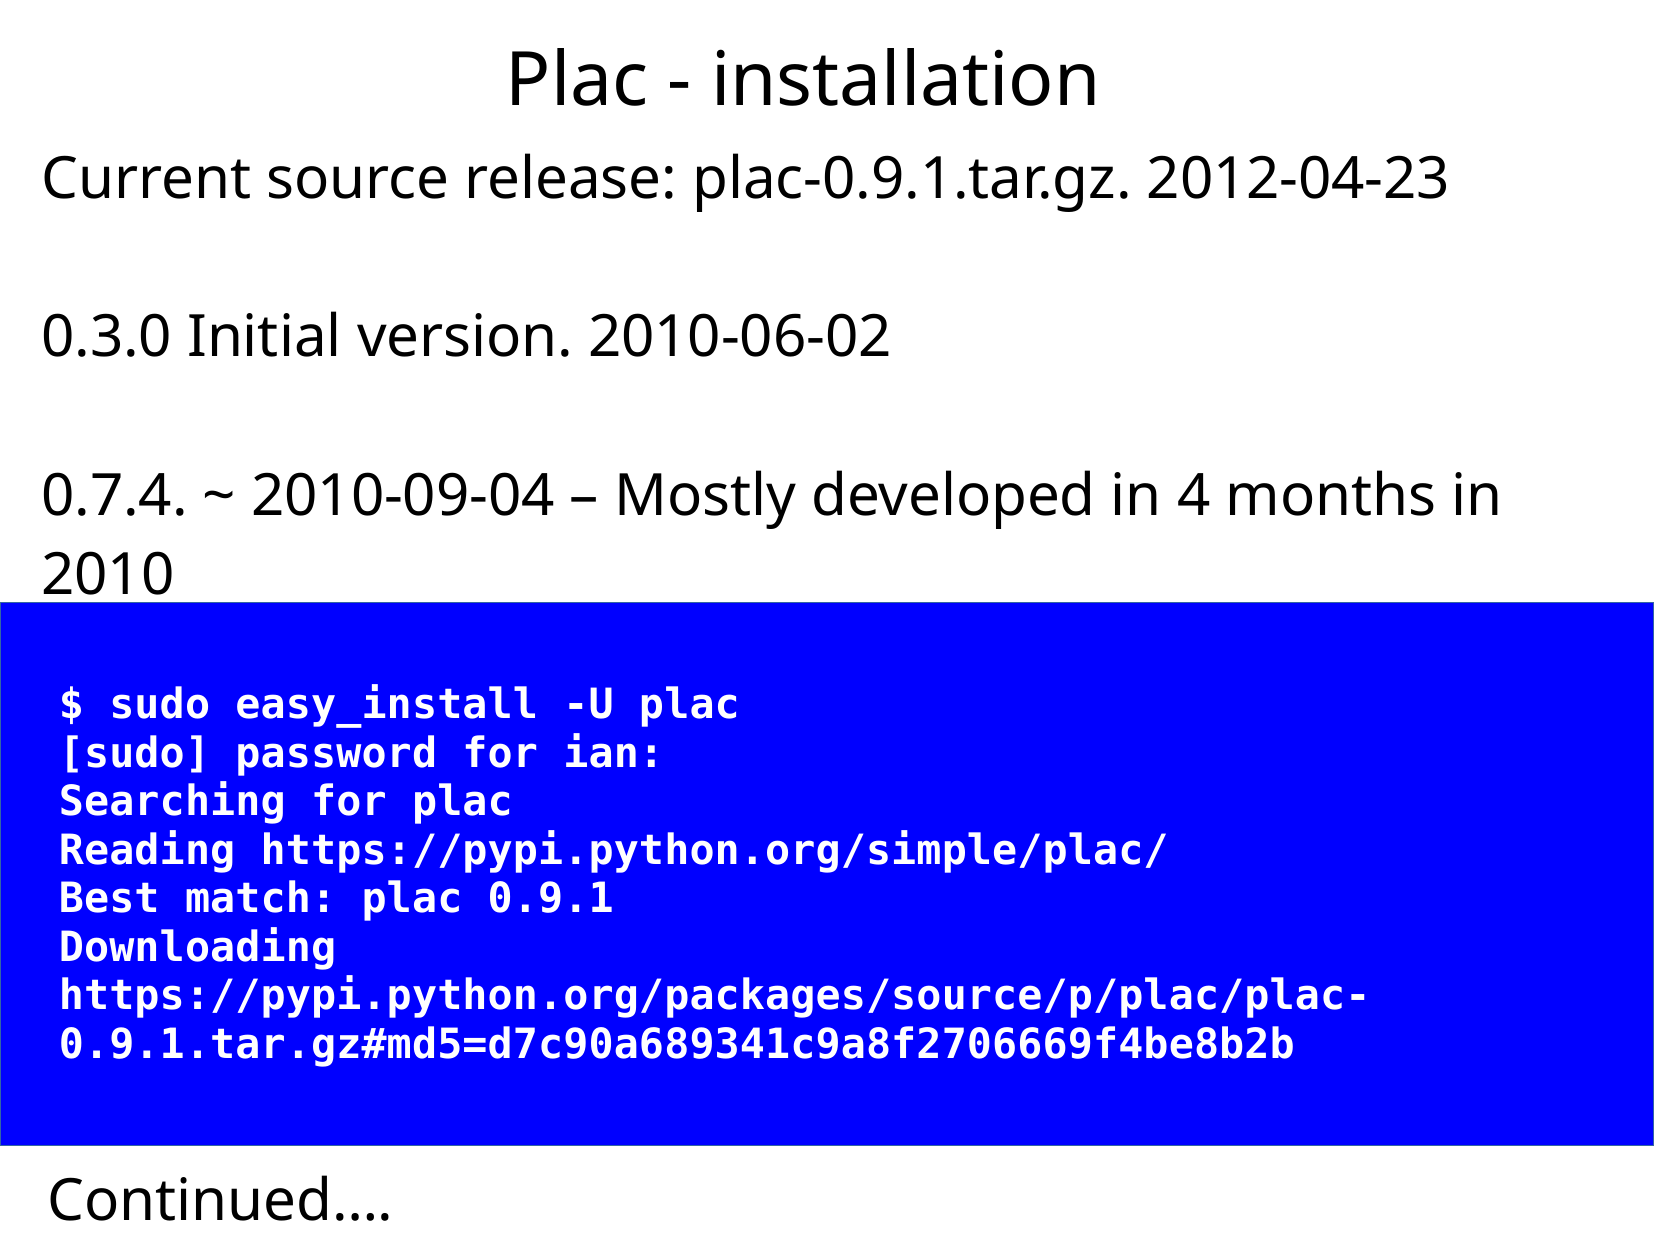

# Plac - installation
Current source release: plac-0.9.1.tar.gz. 2012-04-23
0.3.0 Initial version. 2010-06-02
0.7.4. ~ 2010-09-04 – Mostly developed in 4 months in 2010
Installation: easy_install -U plac
$ sudo easy_install -U plac
[sudo] password for ian:
Searching for plac
Reading https://pypi.python.org/simple/plac/
Best match: plac 0.9.1
Downloading https://pypi.python.org/packages/source/p/plac/plac-0.9.1.tar.gz#md5=d7c90a689341c9a8f2706669f4be8b2b
Continued….